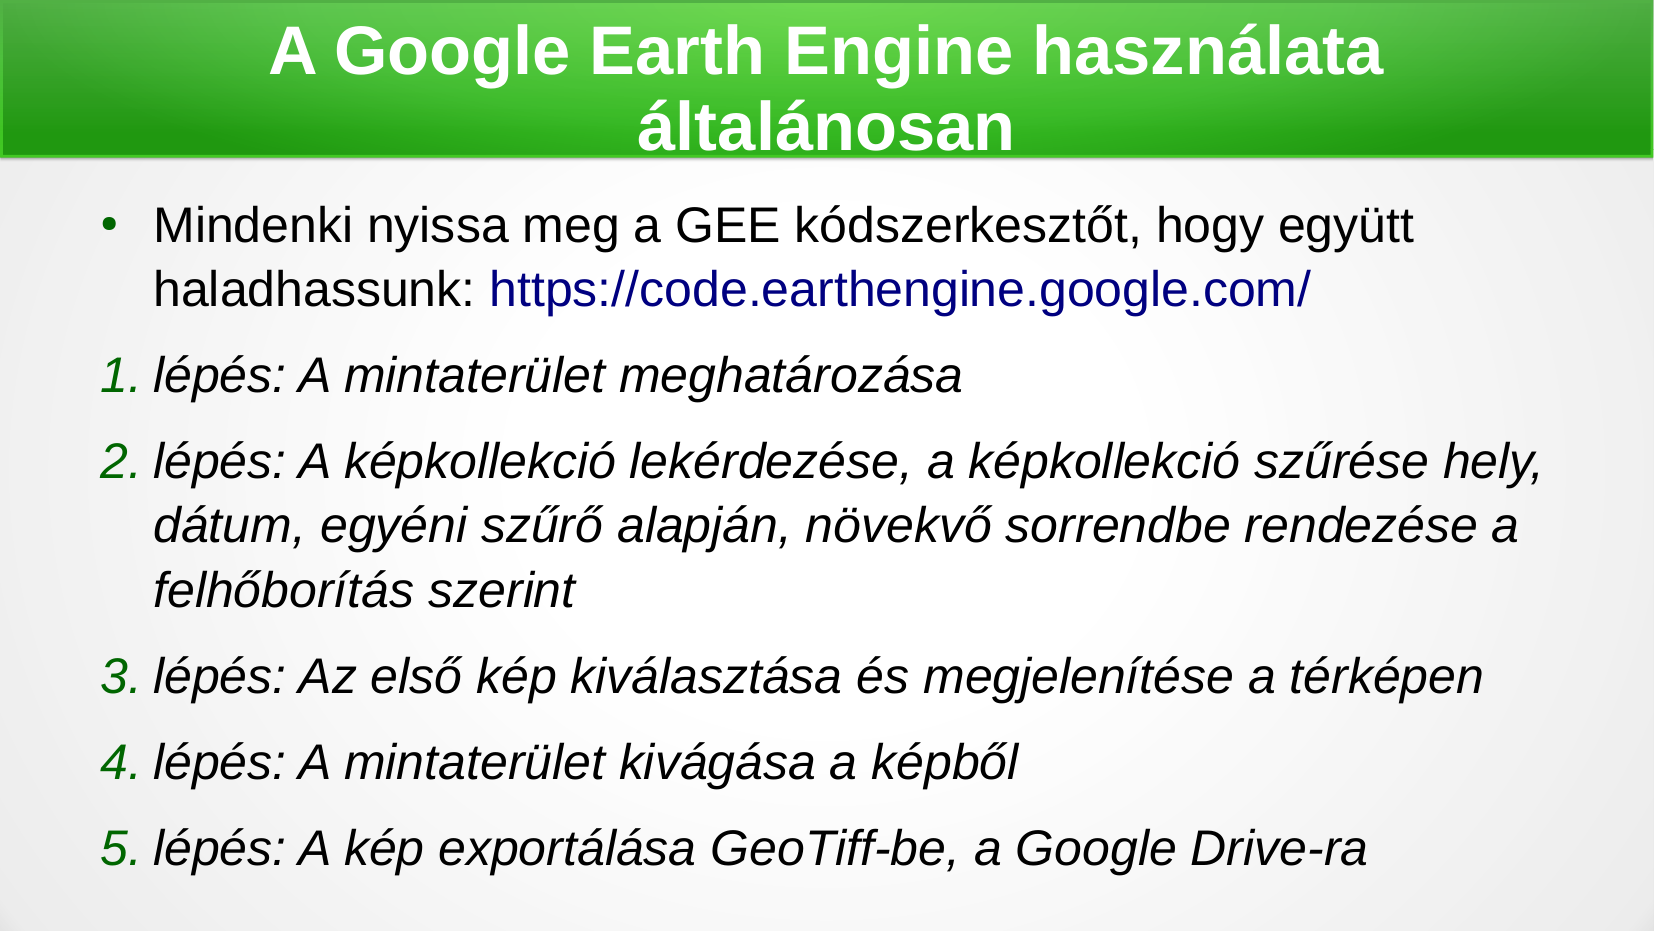

# A Google Earth Engine használata általánosan
Mindenki nyissa meg a GEE kódszerkesztőt, hogy együtt haladhassunk: https://code.earthengine.google.com/
lépés: A mintaterület meghatározása
lépés: A képkollekció lekérdezése, a képkollekció szűrése hely, dátum, egyéni szűrő alapján, növekvő sorrendbe rendezése a felhőborítás szerint
lépés: Az első kép kiválasztása és megjelenítése a térképen
lépés: A mintaterület kivágása a képből
lépés: A kép exportálása GeoTiff-be, a Google Drive-ra